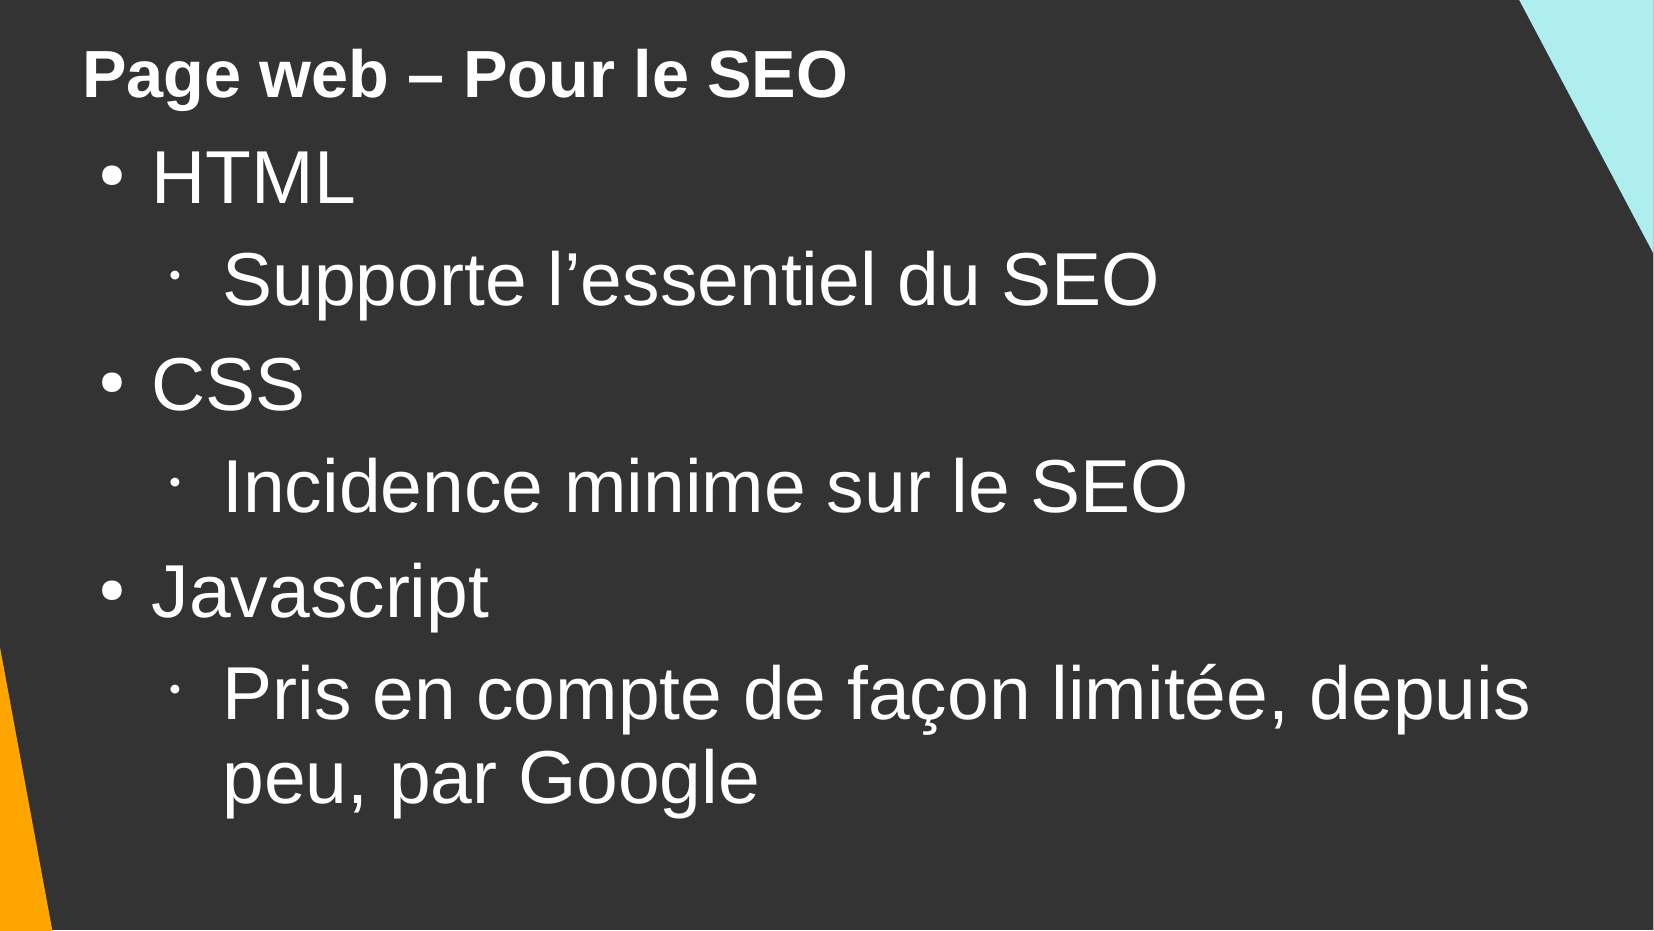

# Page web – Pour le SEO
HTML
Supporte l’essentiel du SEO
CSS
Incidence minime sur le SEO
Javascript
Pris en compte de façon limitée, depuis peu, par Google